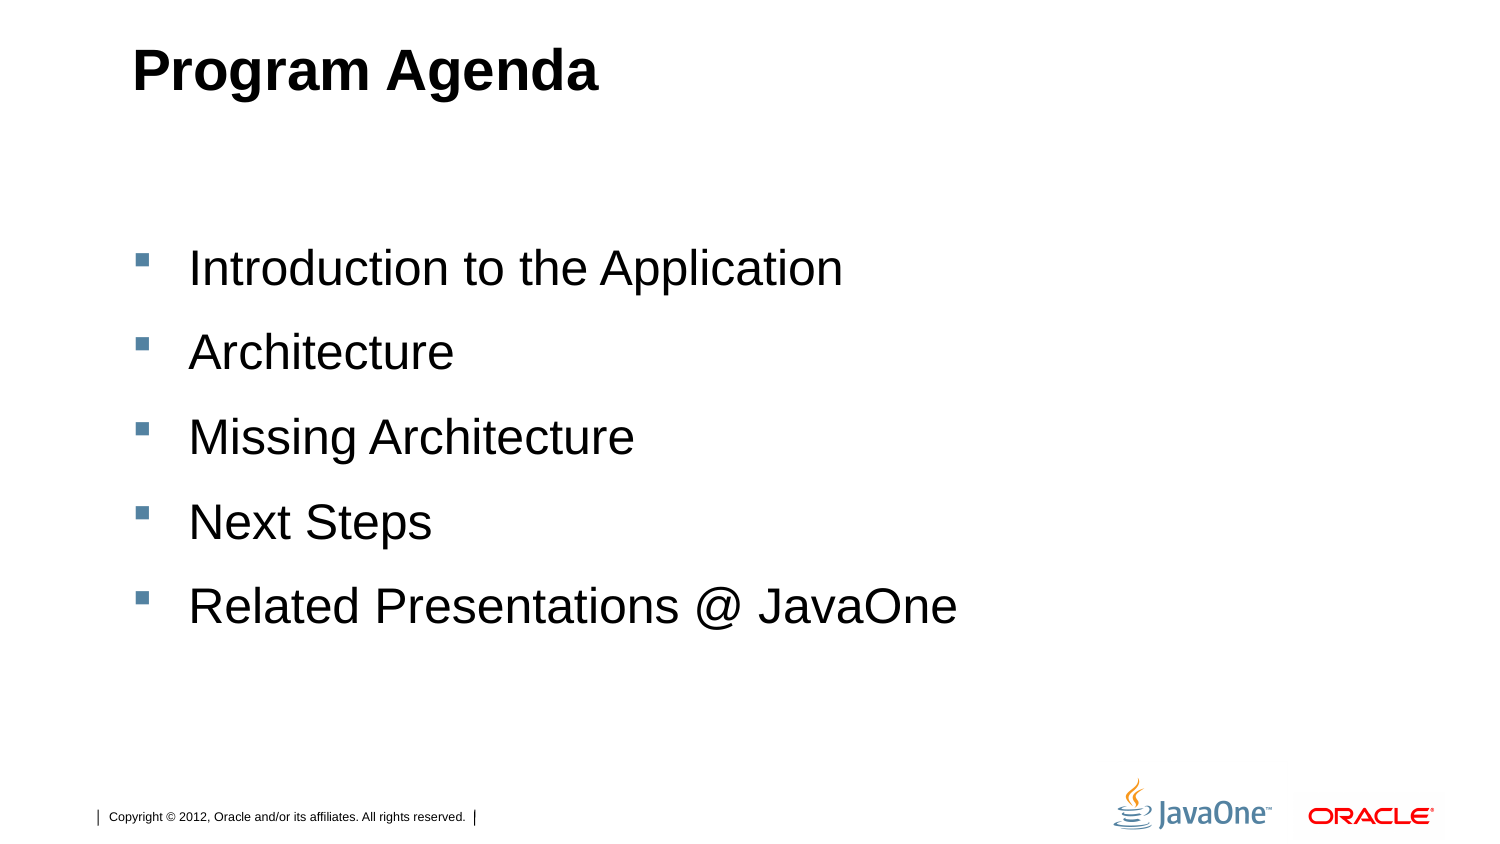

# Program Agenda
Introduction to the Application
Architecture
Missing Architecture
Next Steps
Related Presentations @ JavaOne